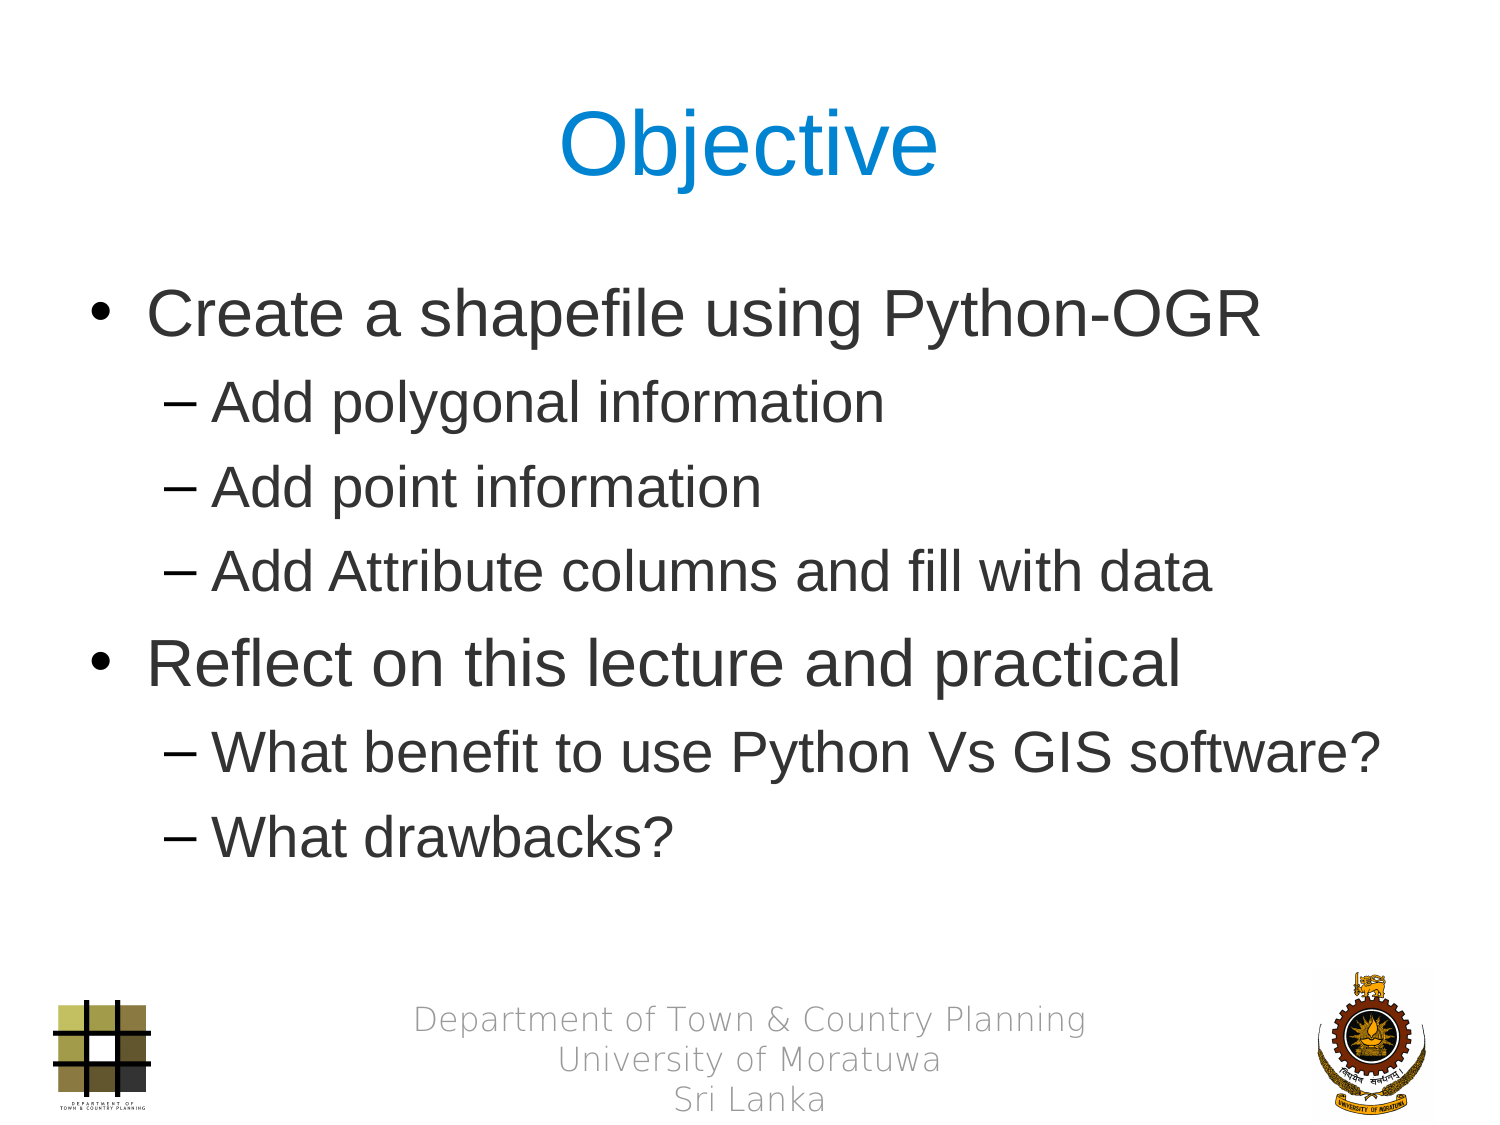

# Objective
Create a shapefile using Python-OGR
Add polygonal information
Add point information
Add Attribute columns and fill with data
Reflect on this lecture and practical
What benefit to use Python Vs GIS software?
What drawbacks?